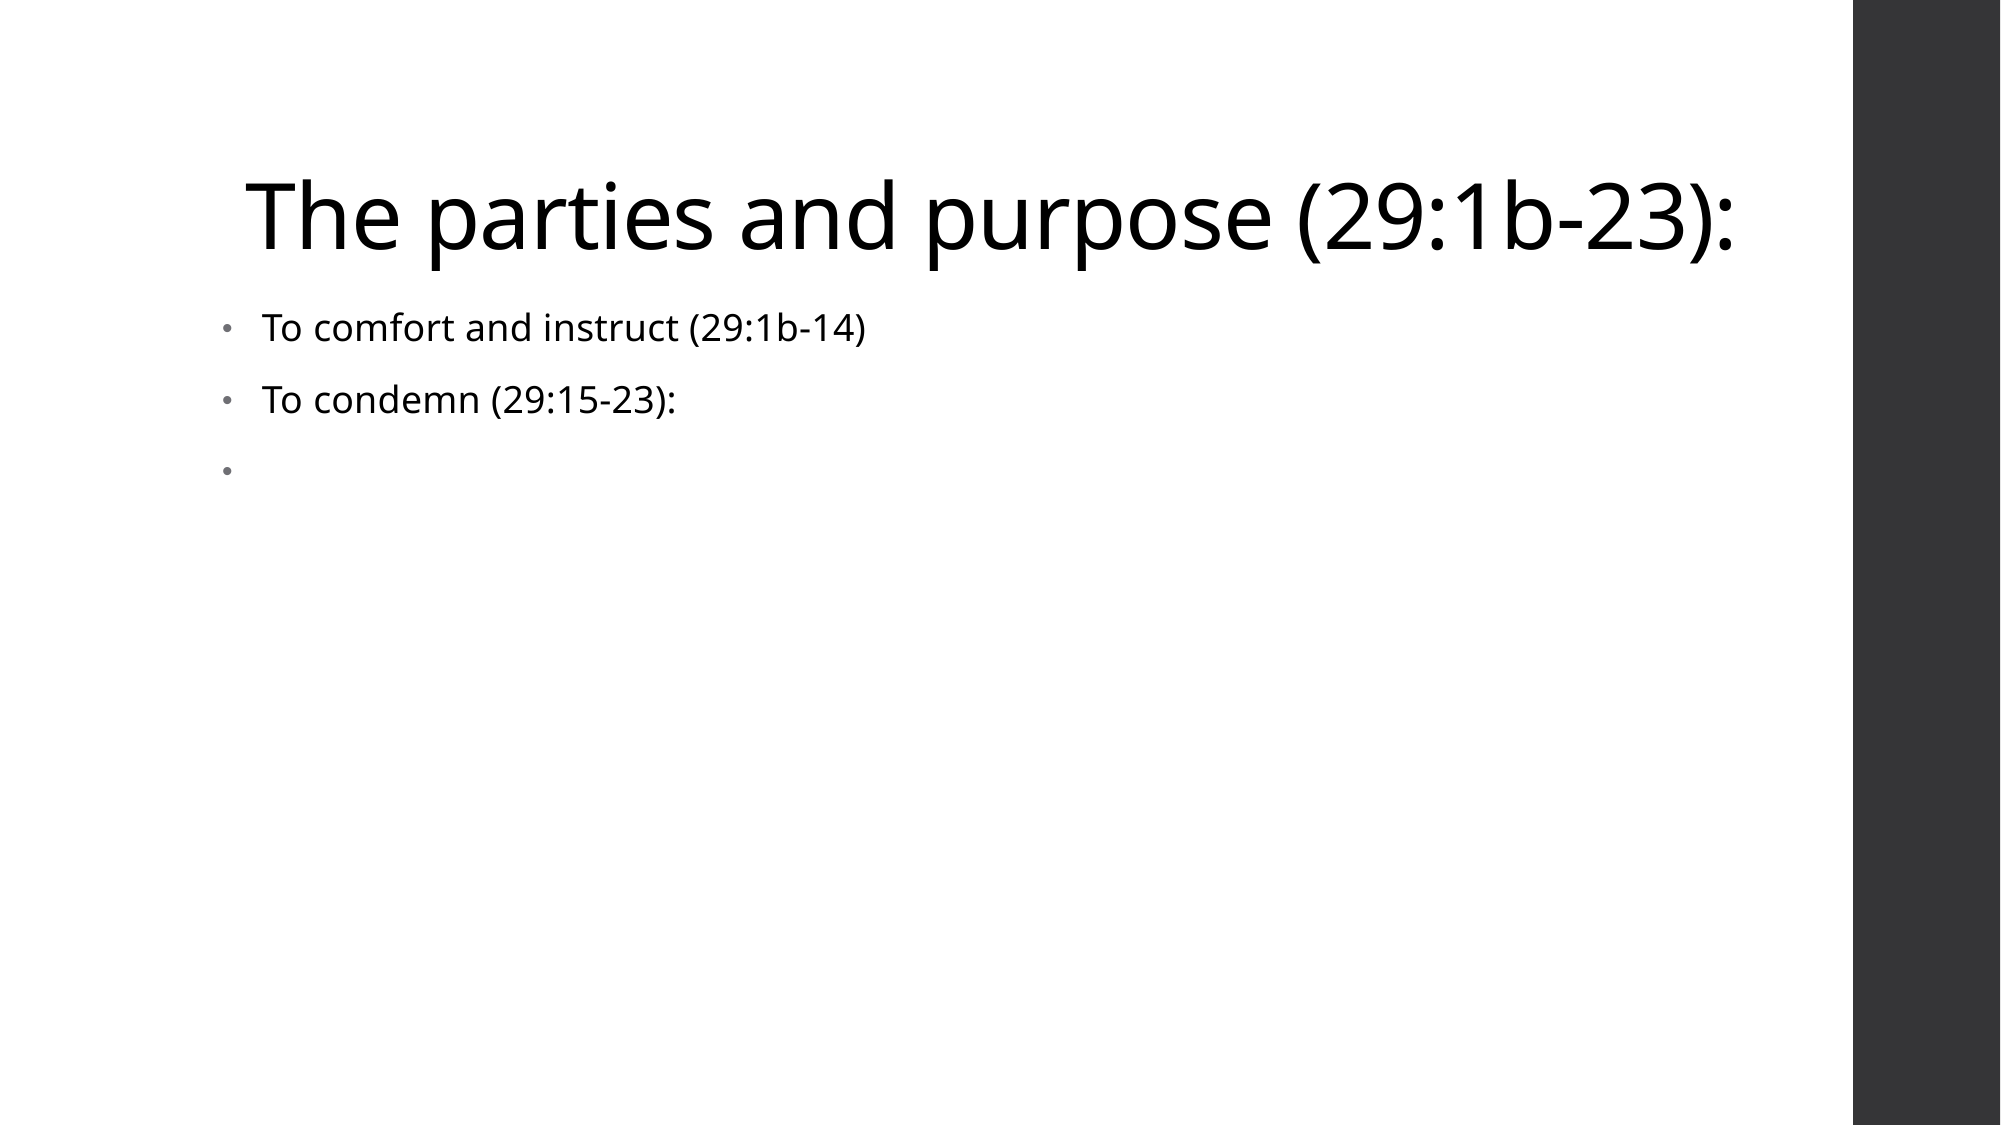

# The parties and purpose (29:1b-23):
 To comfort and instruct (29:1b-14)
 To condemn (29:15-23):